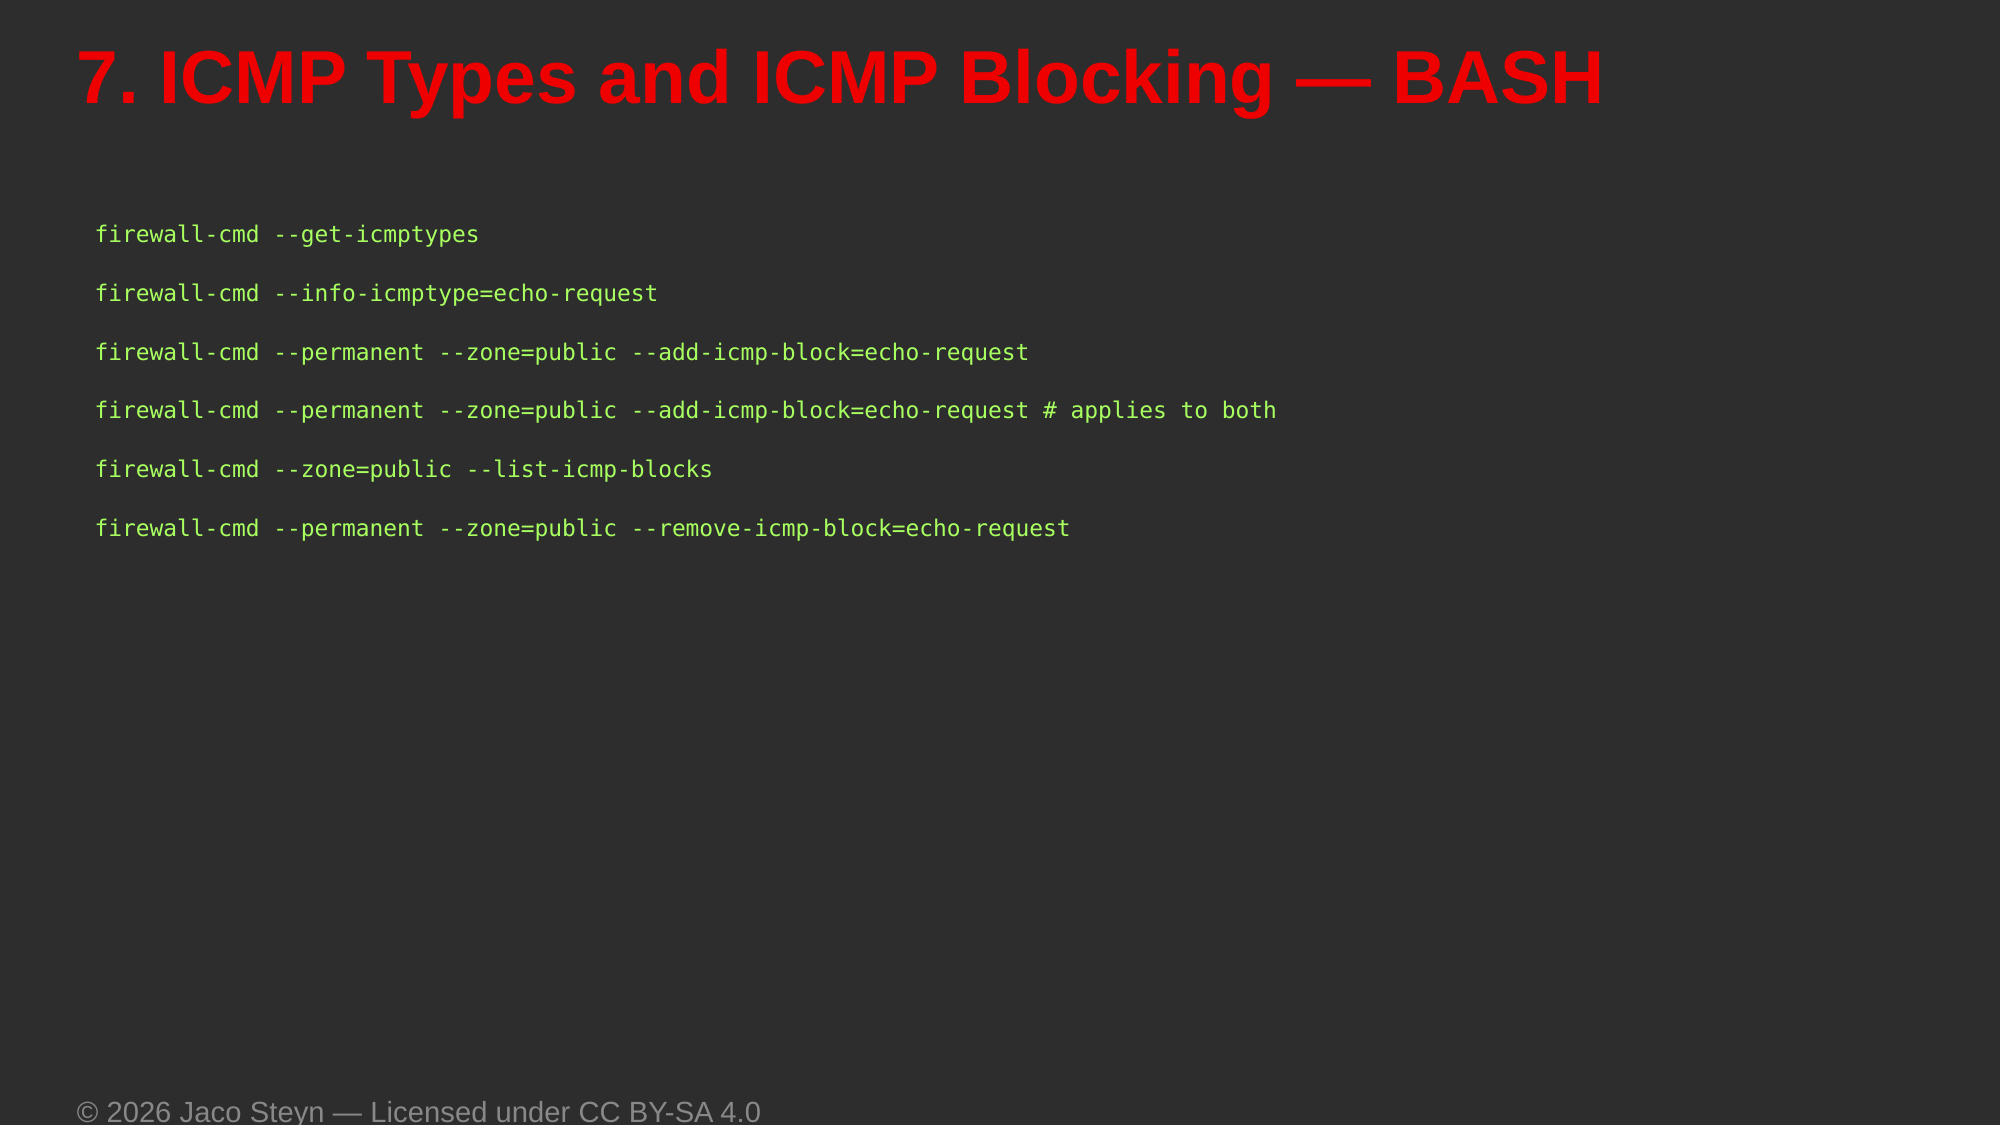

7. ICMP Types and ICMP Blocking — BASH
firewall-cmd --get-icmptypes
firewall-cmd --info-icmptype=echo-request
firewall-cmd --permanent --zone=public --add-icmp-block=echo-request
firewall-cmd --permanent --zone=public --add-icmp-block=echo-request # applies to both
firewall-cmd --zone=public --list-icmp-blocks
firewall-cmd --permanent --zone=public --remove-icmp-block=echo-request
© 2026 Jaco Steyn — Licensed under CC BY-SA 4.0